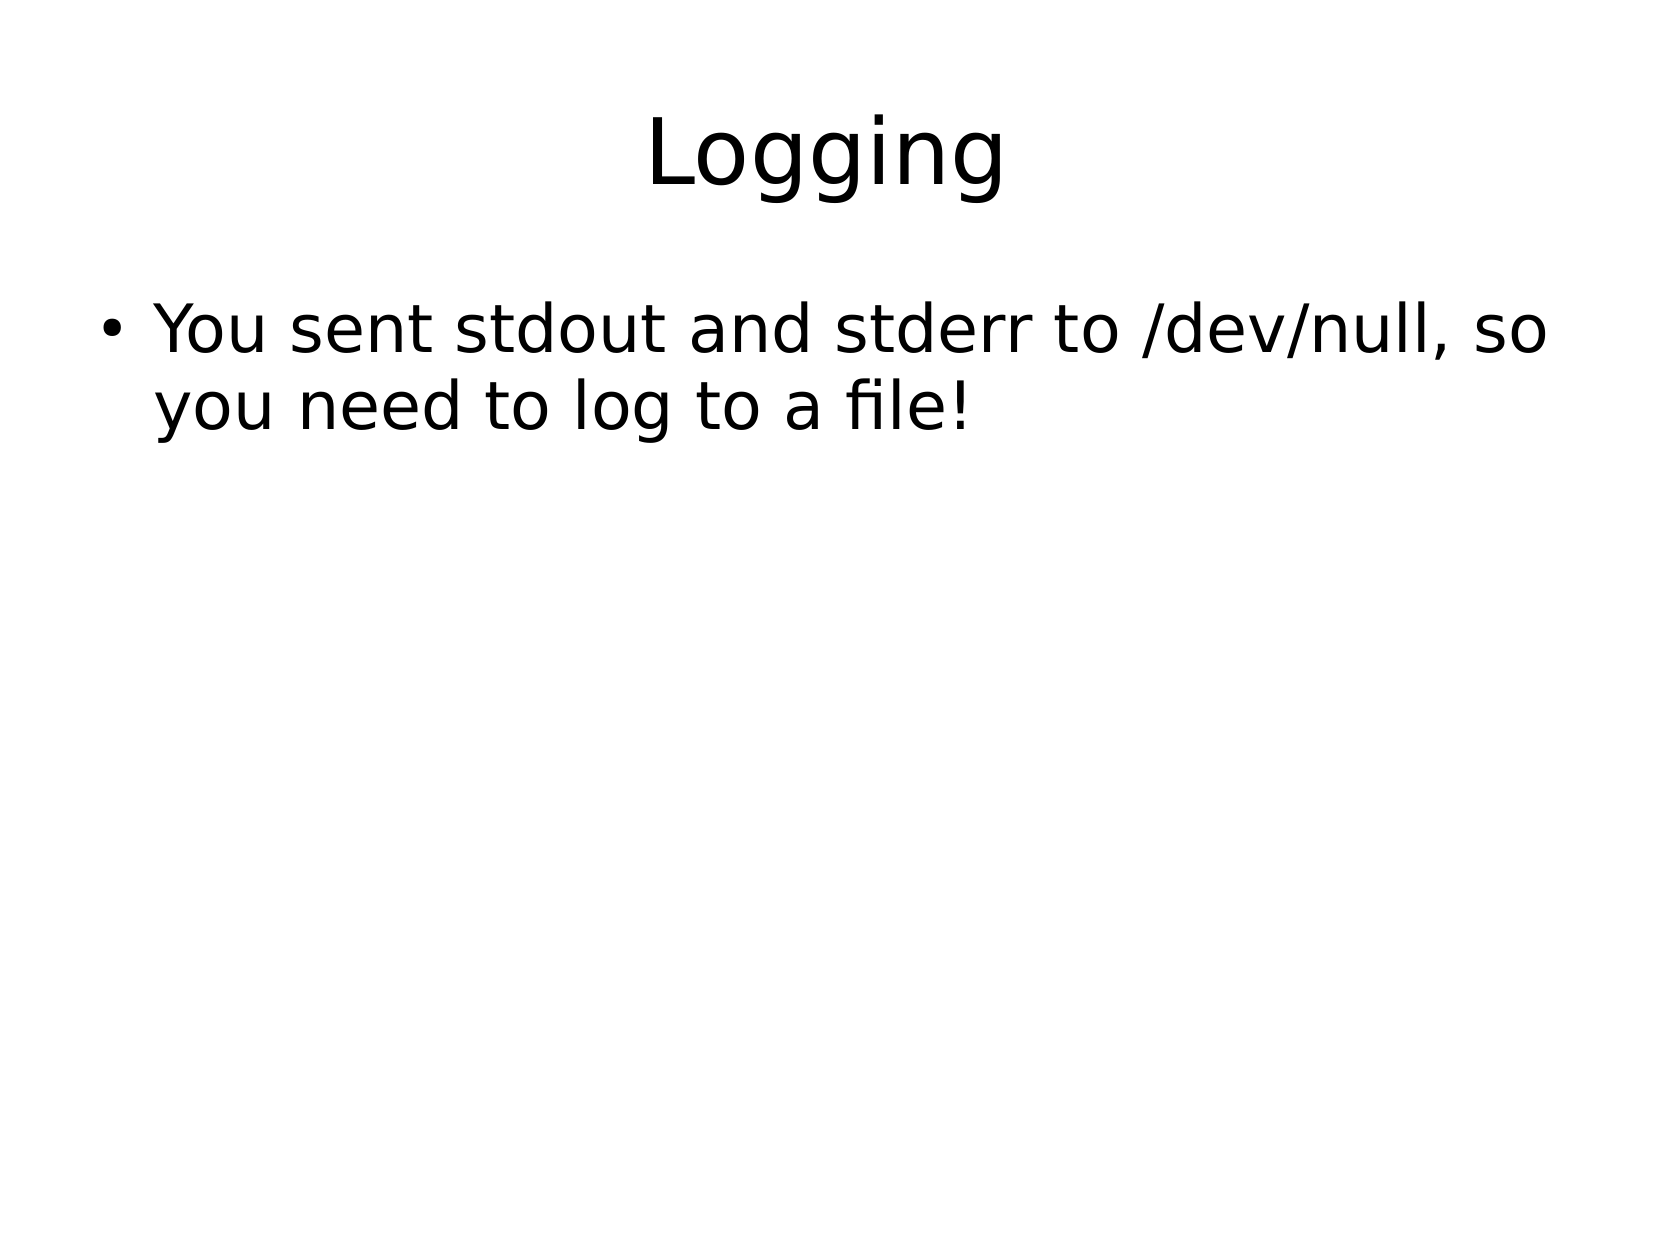

# Logging
You sent stdout and stderr to /dev/null, so you need to log to a file!